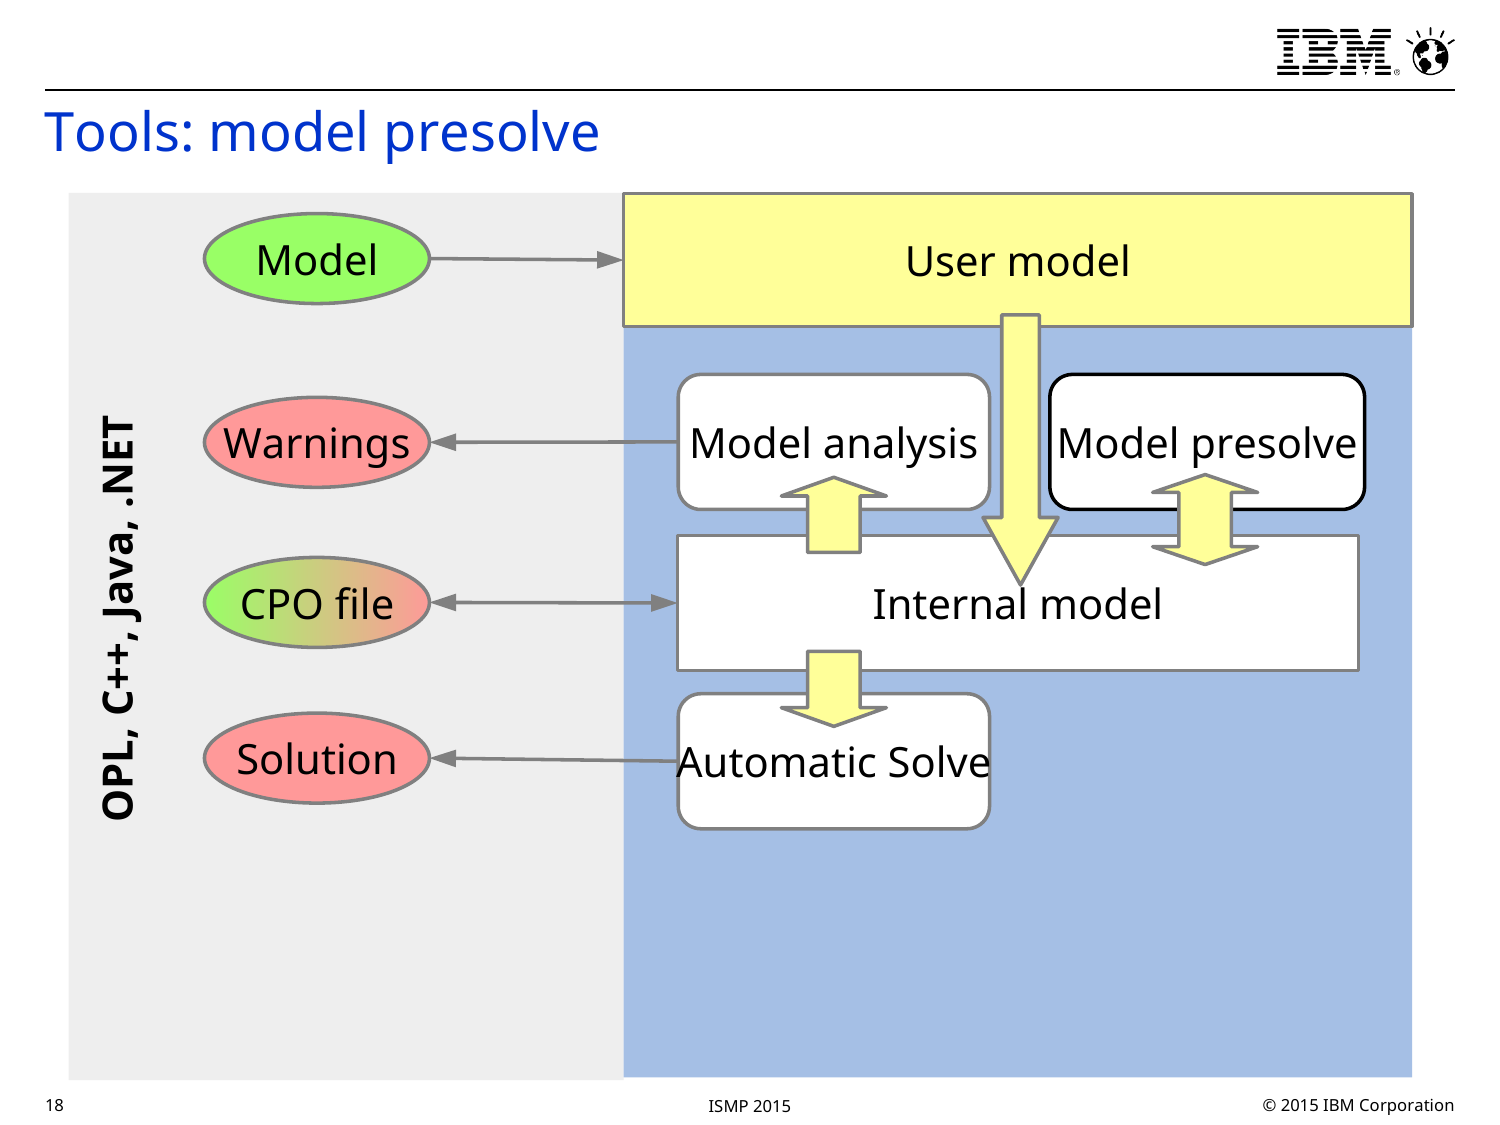

# Tools: model presolve
User model
Model
Model analysis
Model presolve
Warnings
Internal model
CPO file
OPL, C++, Java, .NET
Automatic Solve
Solution
18